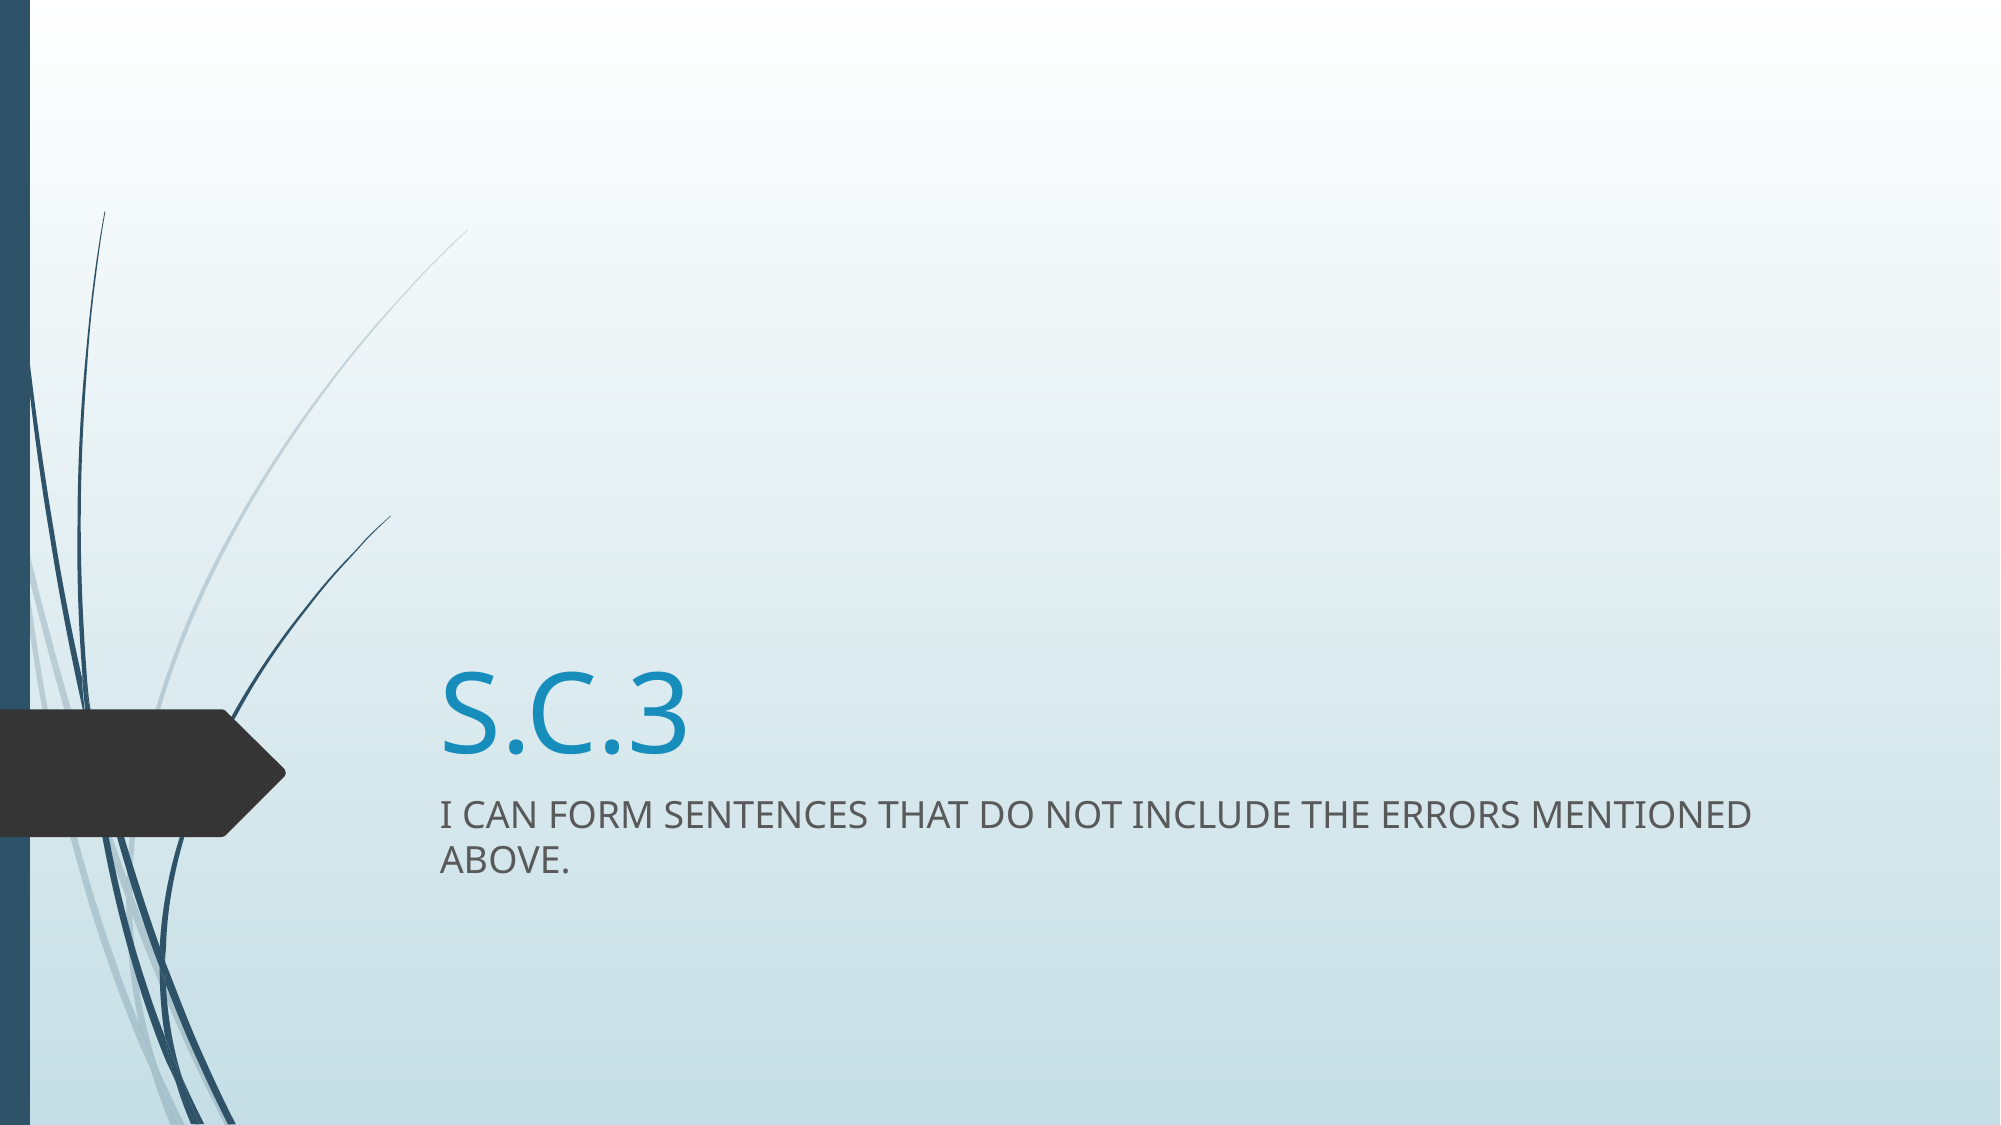

# S.C.3
I CAN FORM SENTENCES THAT DO NOT INCLUDE THE ERRORS MENTIONED ABOVE.